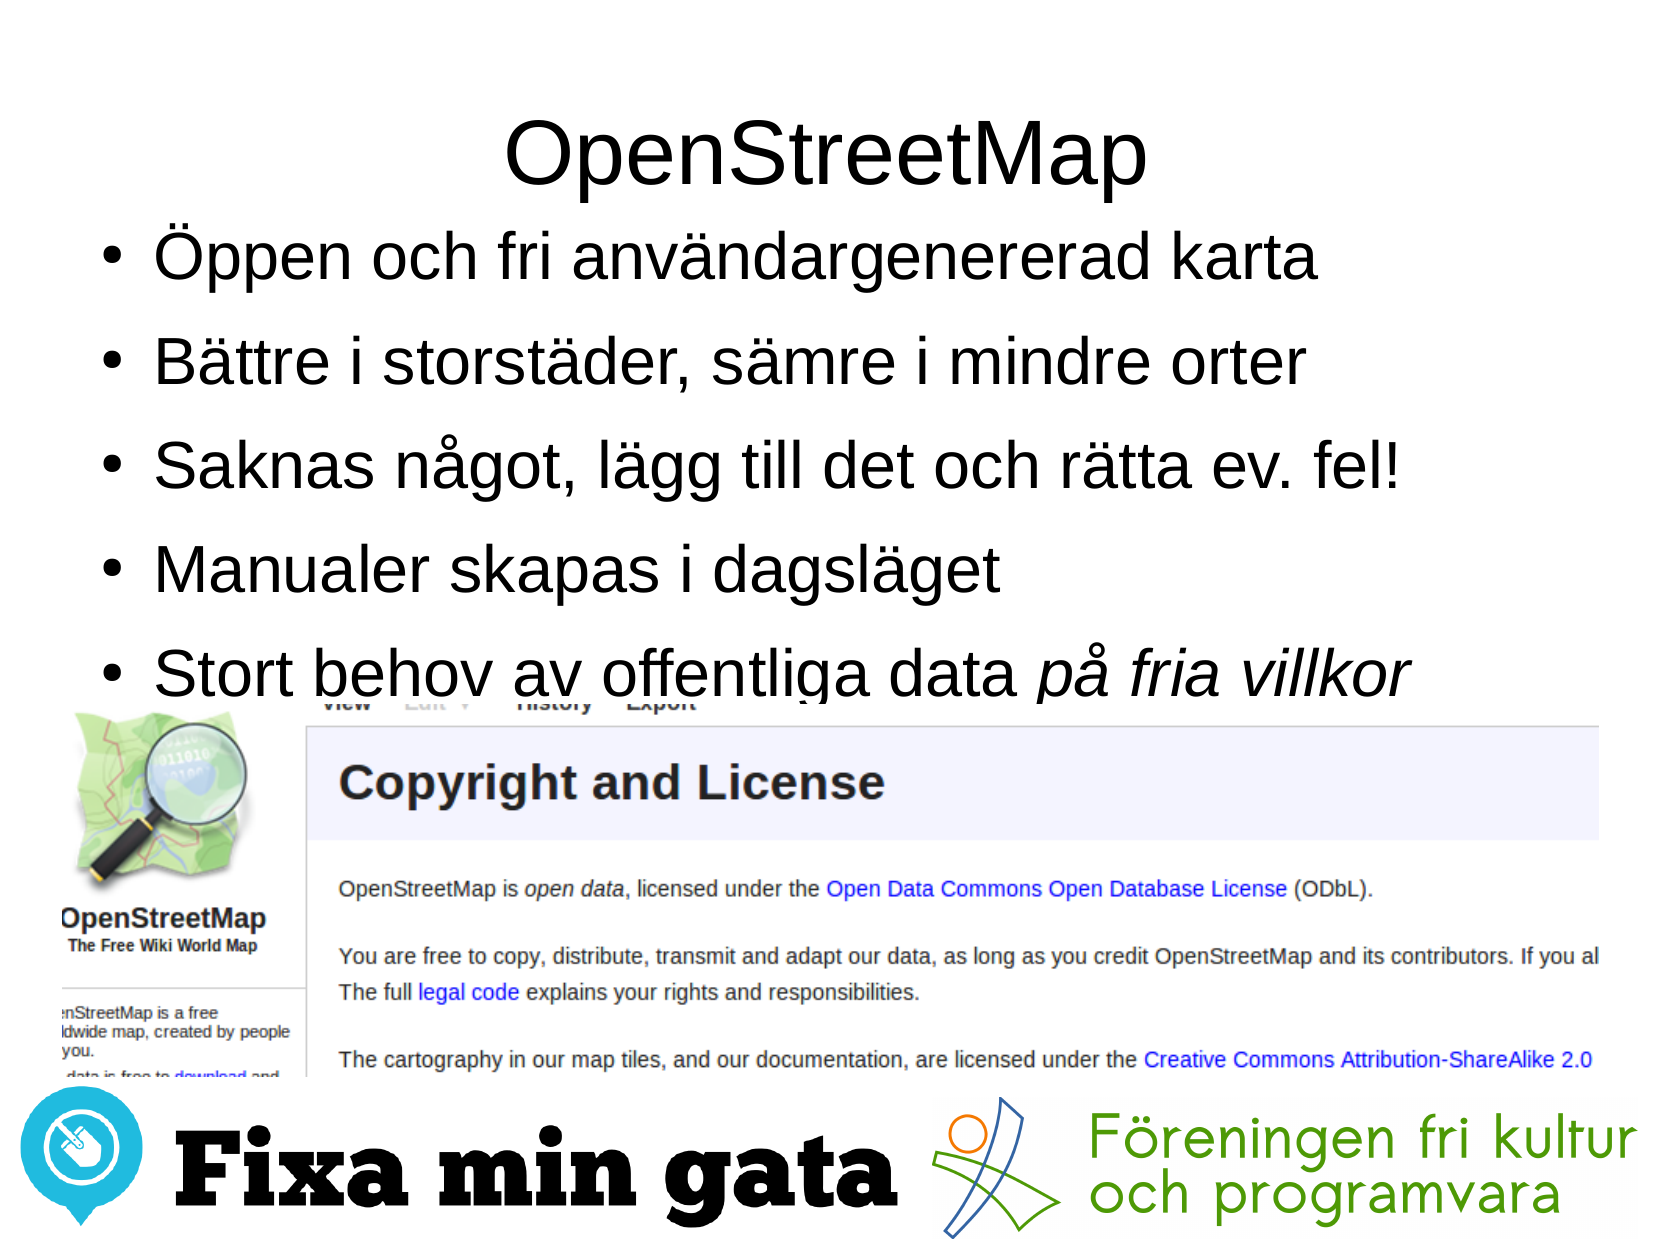

# OpenStreetMap
Öppen och fri användargenererad karta
Bättre i storstäder, sämre i mindre orter
Saknas något, lägg till det och rätta ev. fel!
Manualer skapas i dagsläget
Stort behov av offentliga data på fria villkor